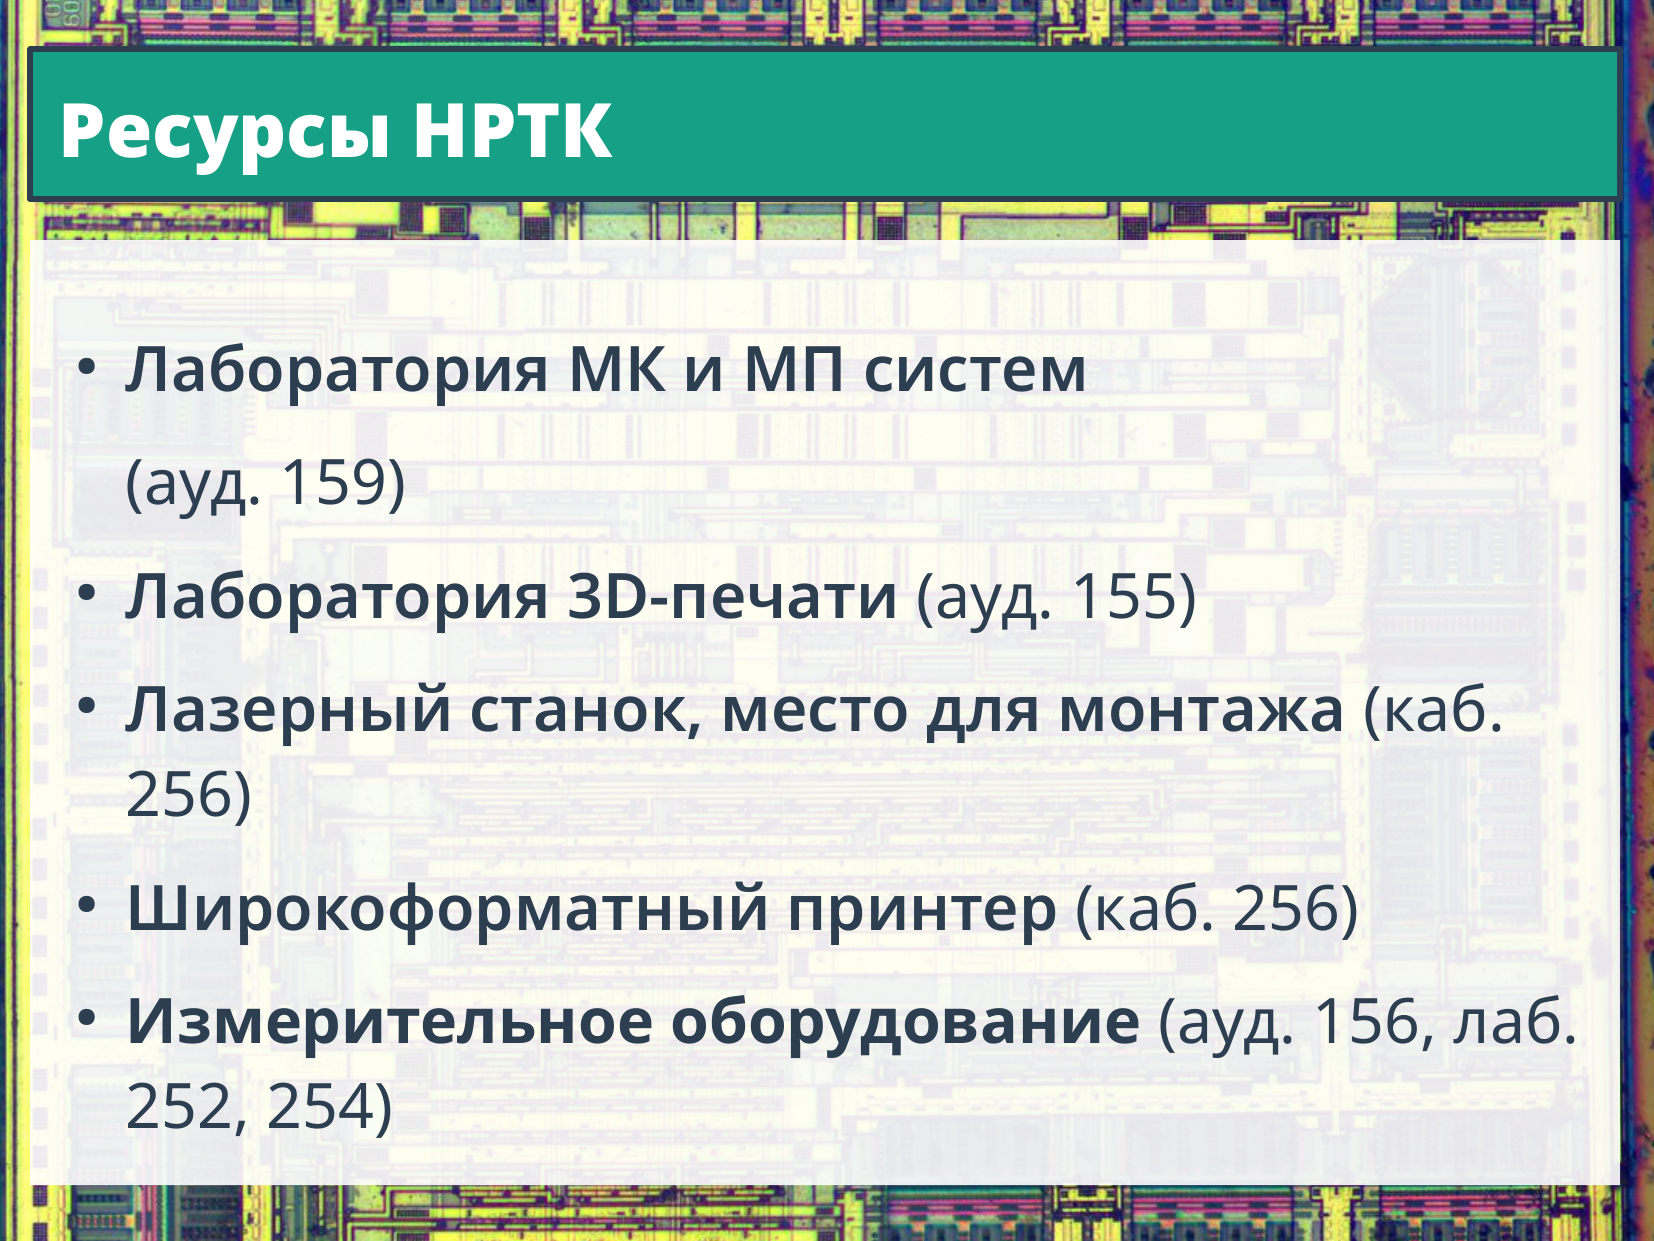

# Ресурсы НРТК
Лаборатория МК и МП систем
(ауд. 159)
Лаборатория 3D-печати (ауд. 155)
Лазерный станок, место для монтажа (каб. 256)
Широкоформатный принтер (каб. 256)
Измерительное оборудование (ауд. 156, лаб. 252, 254)
5